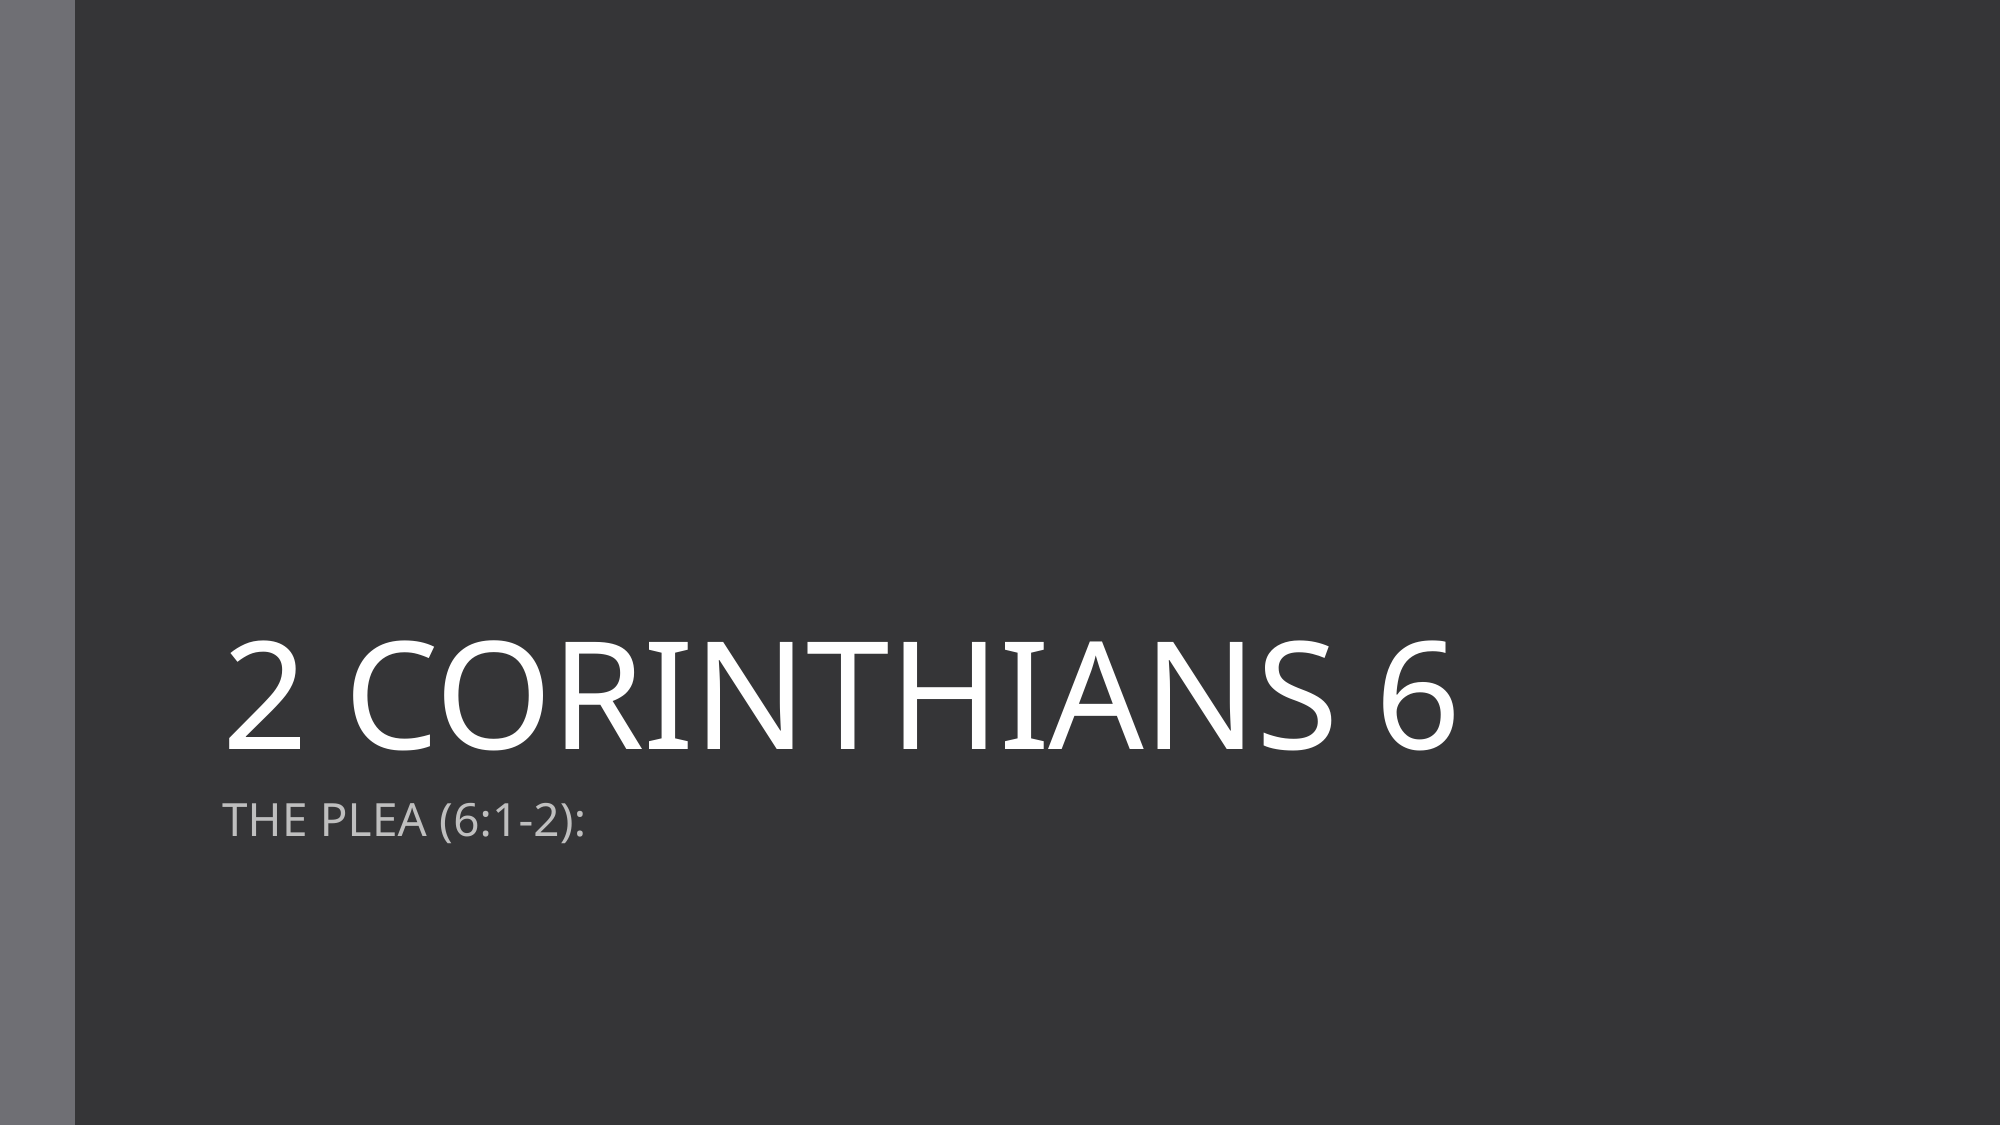

# 2 CORINTHIANS 6
THE PLEA (6:1-2):